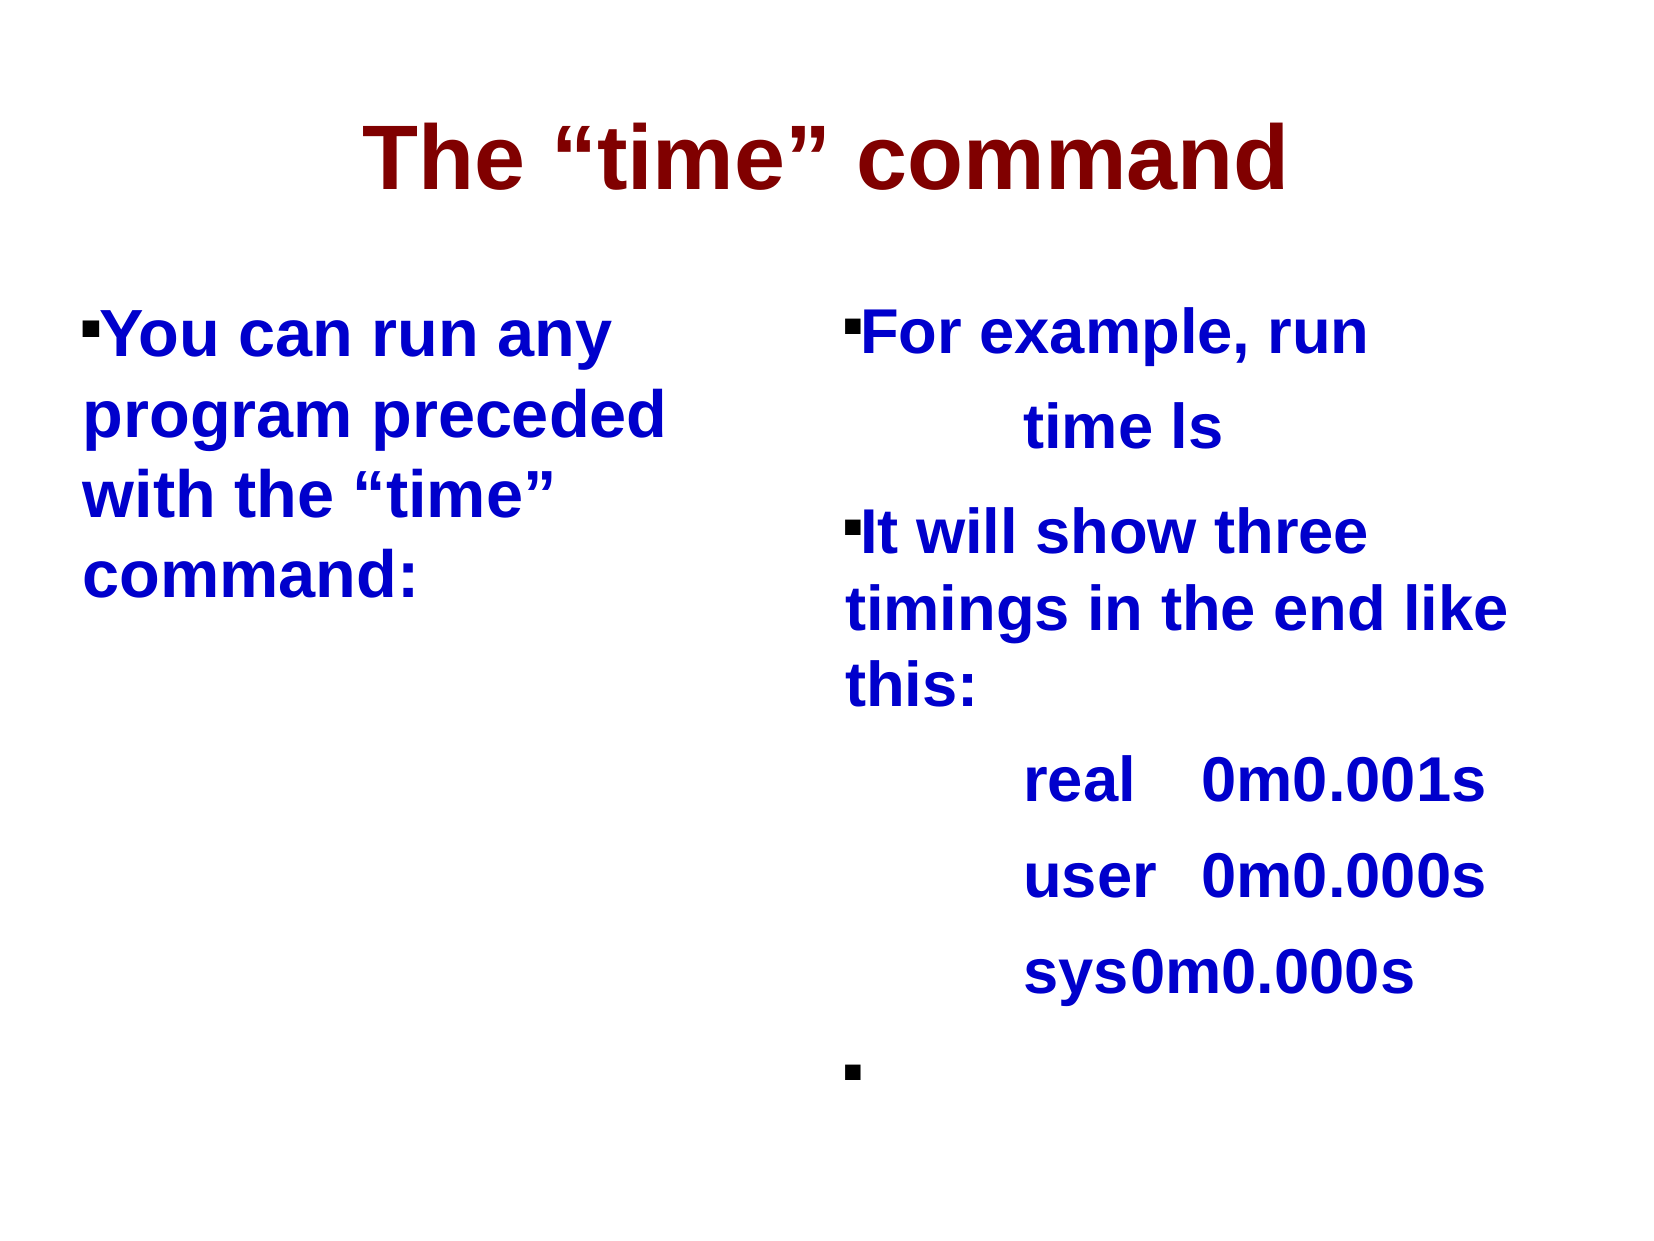

# The “time” command
You can run any program preceded with the “time” command:
For example, run
time ls
It will show three timings in the end like this:
real	0m0.001s
user	0m0.000s
sys	0m0.000s